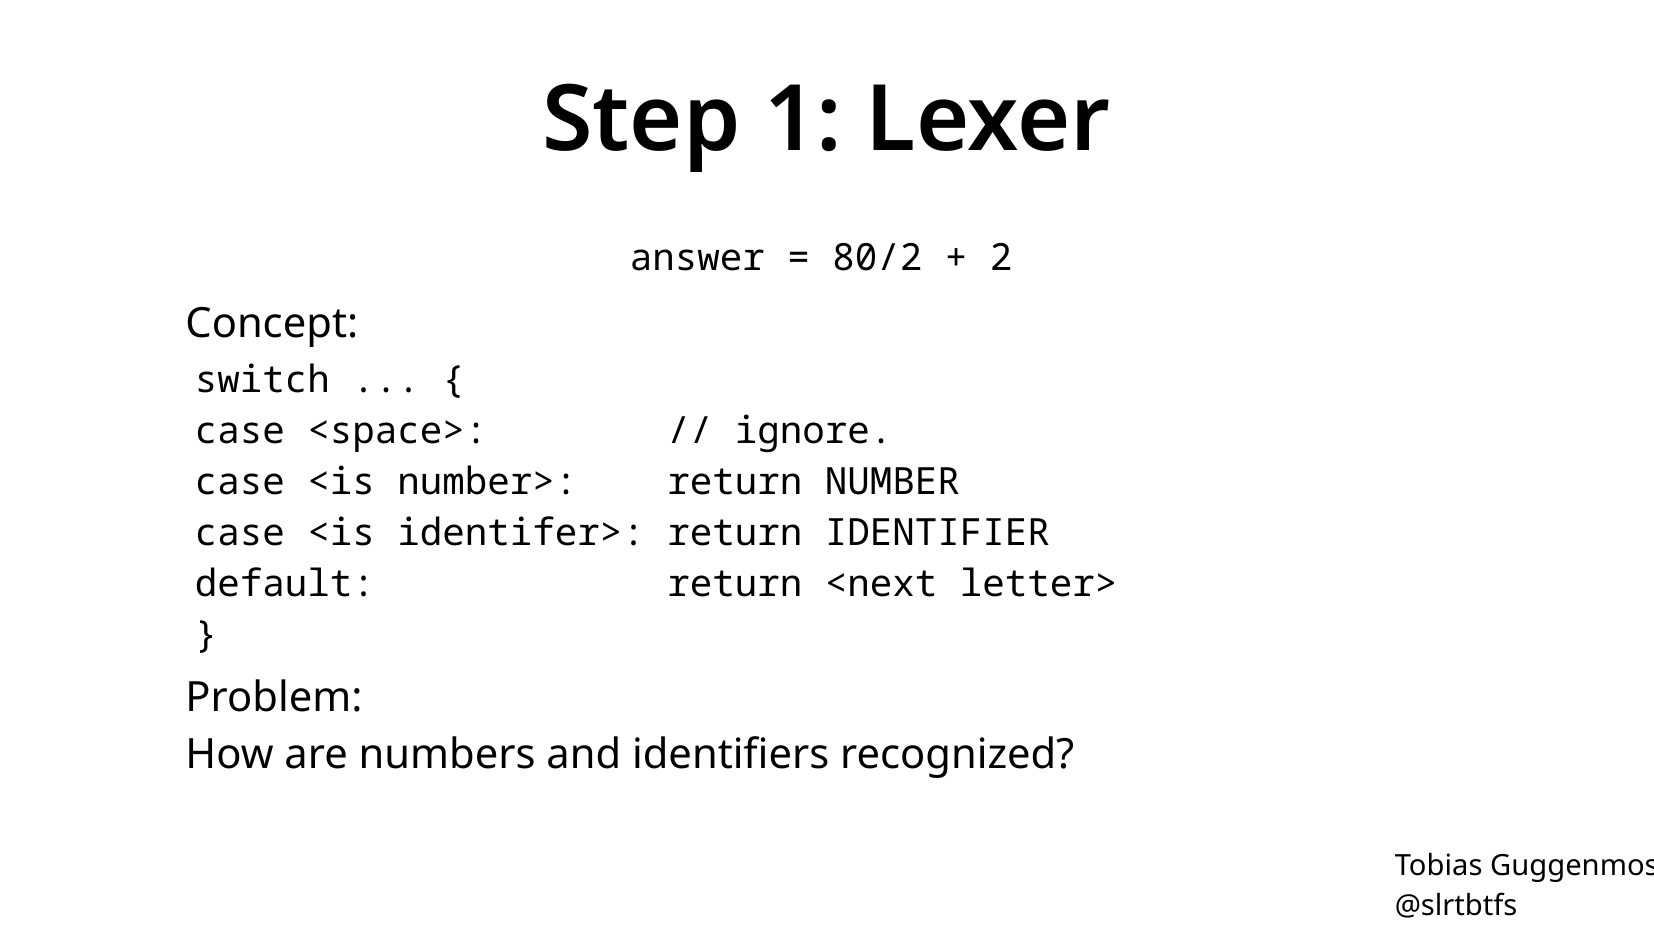

# Step 1: Lexer
answer = 80/2 + 2
Concept:
switch ... {
case <space>: // ignore.
case <is number>: return NUMBER
case <is identifer>: return IDENTIFIER
default: return <next letter>
}
Problem:
How are numbers and identifiers recognized?